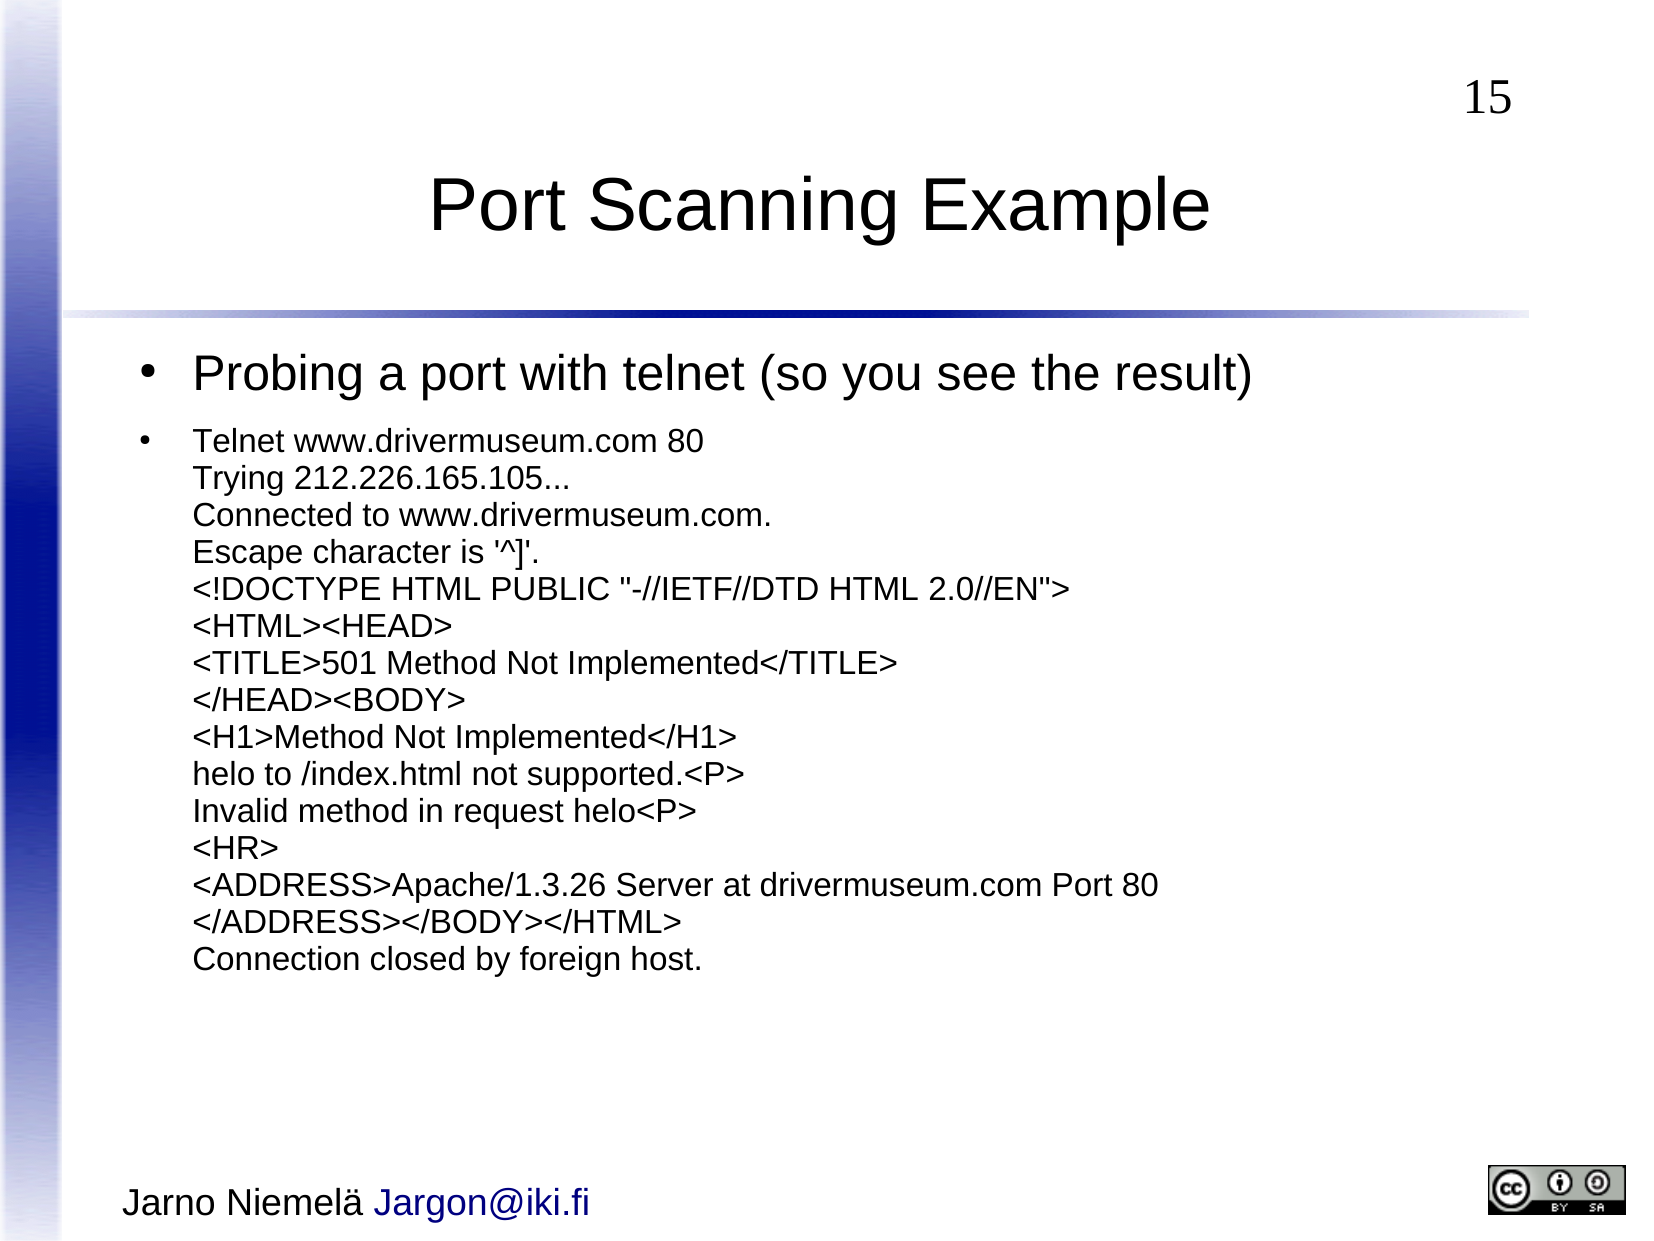

# Port Scanning Example
Probing a port with telnet (so you see the result)
Telnet www.drivermuseum.com 80
Trying 212.226.165.105...
Connected to www.drivermuseum.com.
Escape character is '^]'.
<!DOCTYPE HTML PUBLIC "-//IETF//DTD HTML 2.0//EN">
<HTML><HEAD>
<TITLE>501 Method Not Implemented</TITLE>
</HEAD><BODY>
<H1>Method Not Implemented</H1>
helo to /index.html not supported.<P>
Invalid method in request helo<P>
<HR>
<ADDRESS>Apache/1.3.26 Server at drivermuseum.com Port 80
</ADDRESS></BODY></HTML>
Connection closed by foreign host.